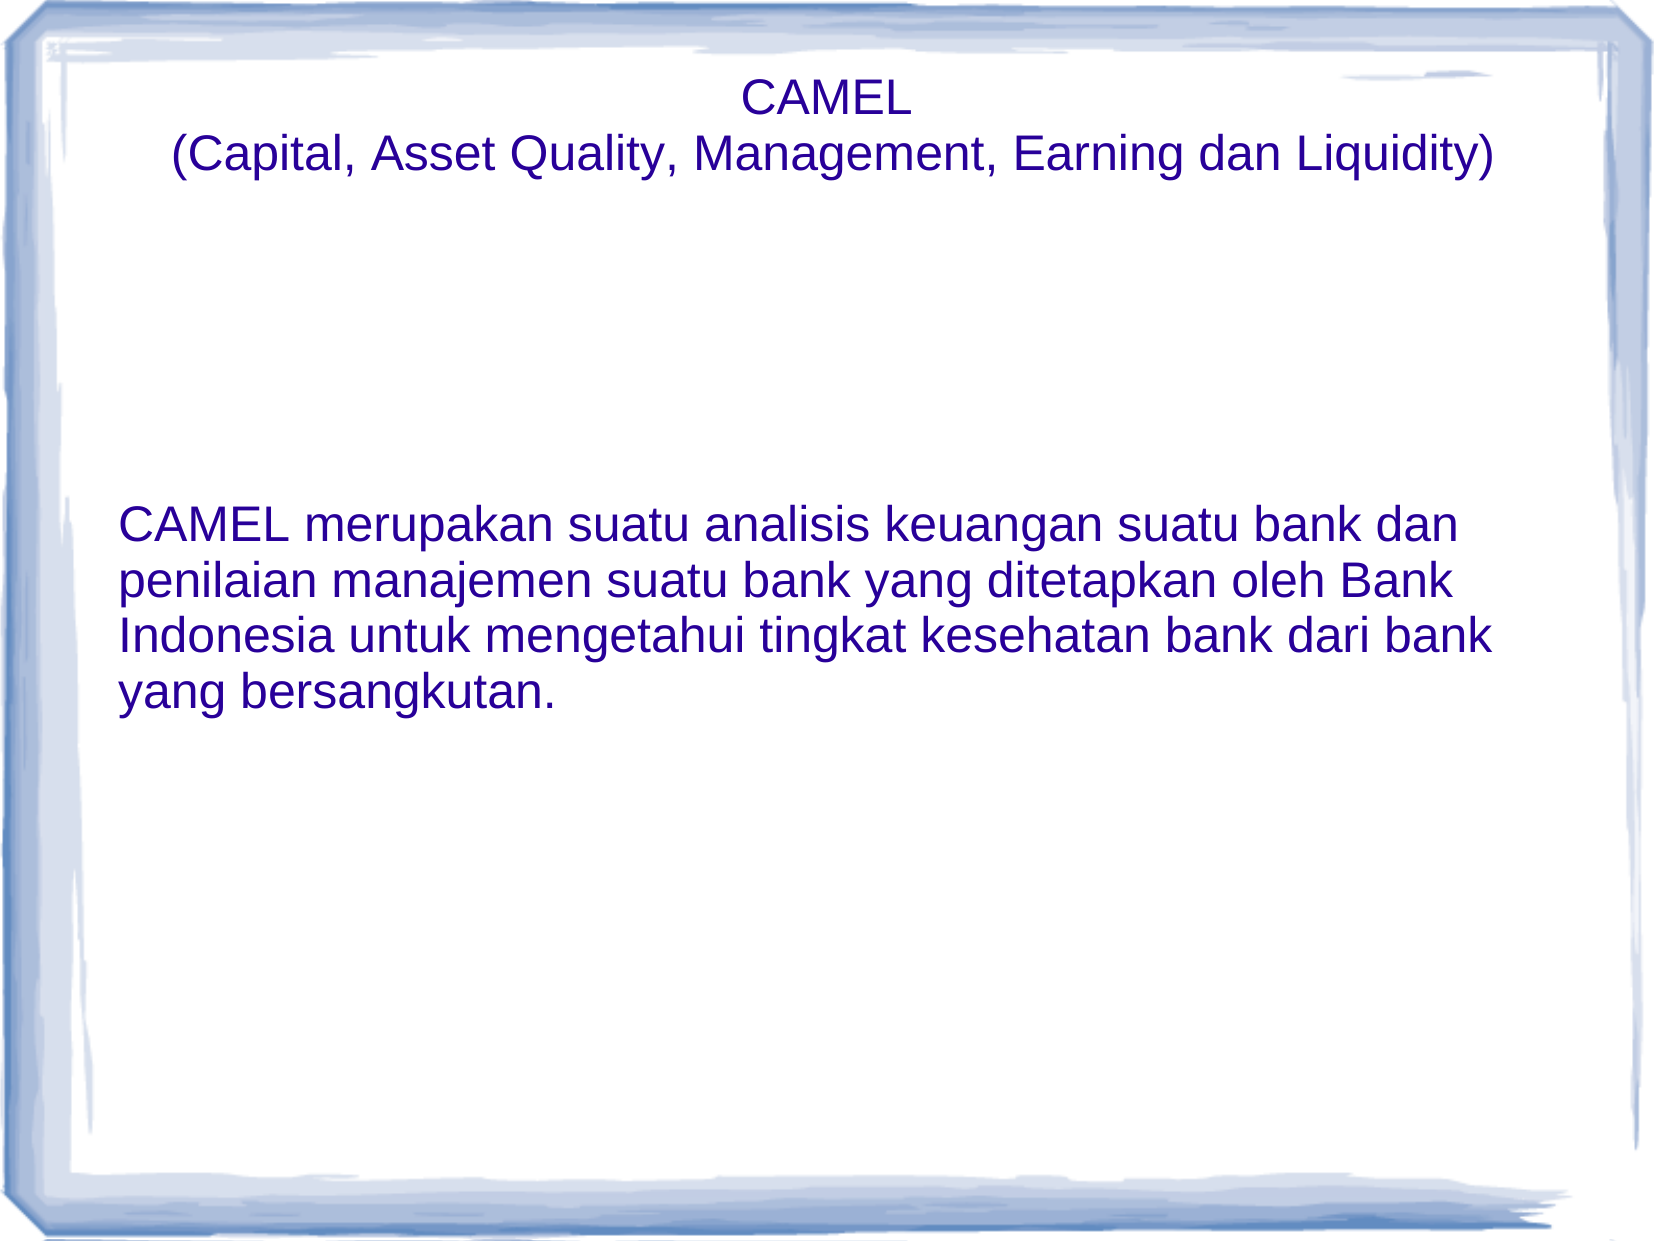

# CAMEL (Capital, Asset Quality, Management, Earning dan Liquidity)
CAMEL merupakan suatu analisis keuangan suatu bank dan penilaian manajemen suatu bank yang ditetapkan oleh Bank Indonesia untuk mengetahui tingkat kesehatan bank dari bank yang bersangkutan.